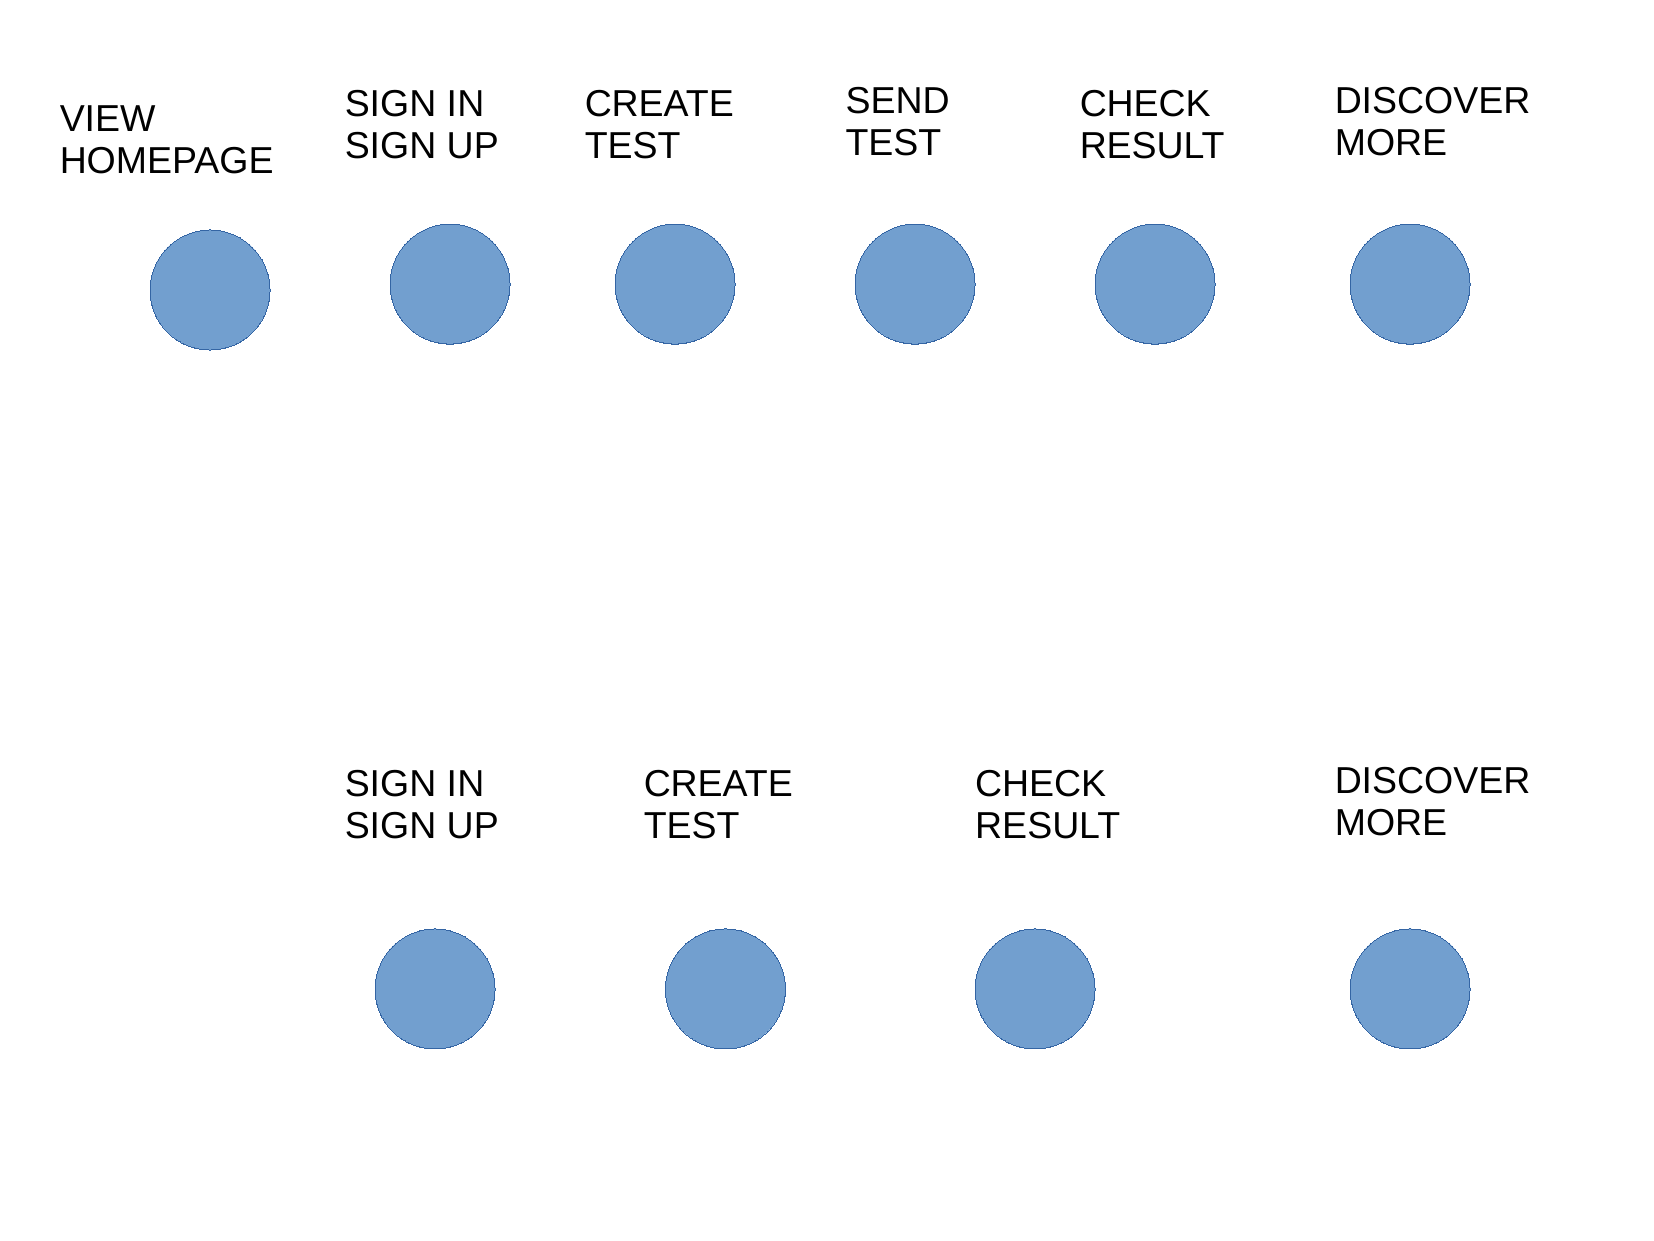

DISCOVER
MORE
SEND
TEST
SIGN IN
SIGN UP
CREATE
TEST
CHECK
RESULT
VIEW
HOMEPAGE
DISCOVER
MORE
SIGN IN
SIGN UP
CREATE
TEST
CHECK
RESULT